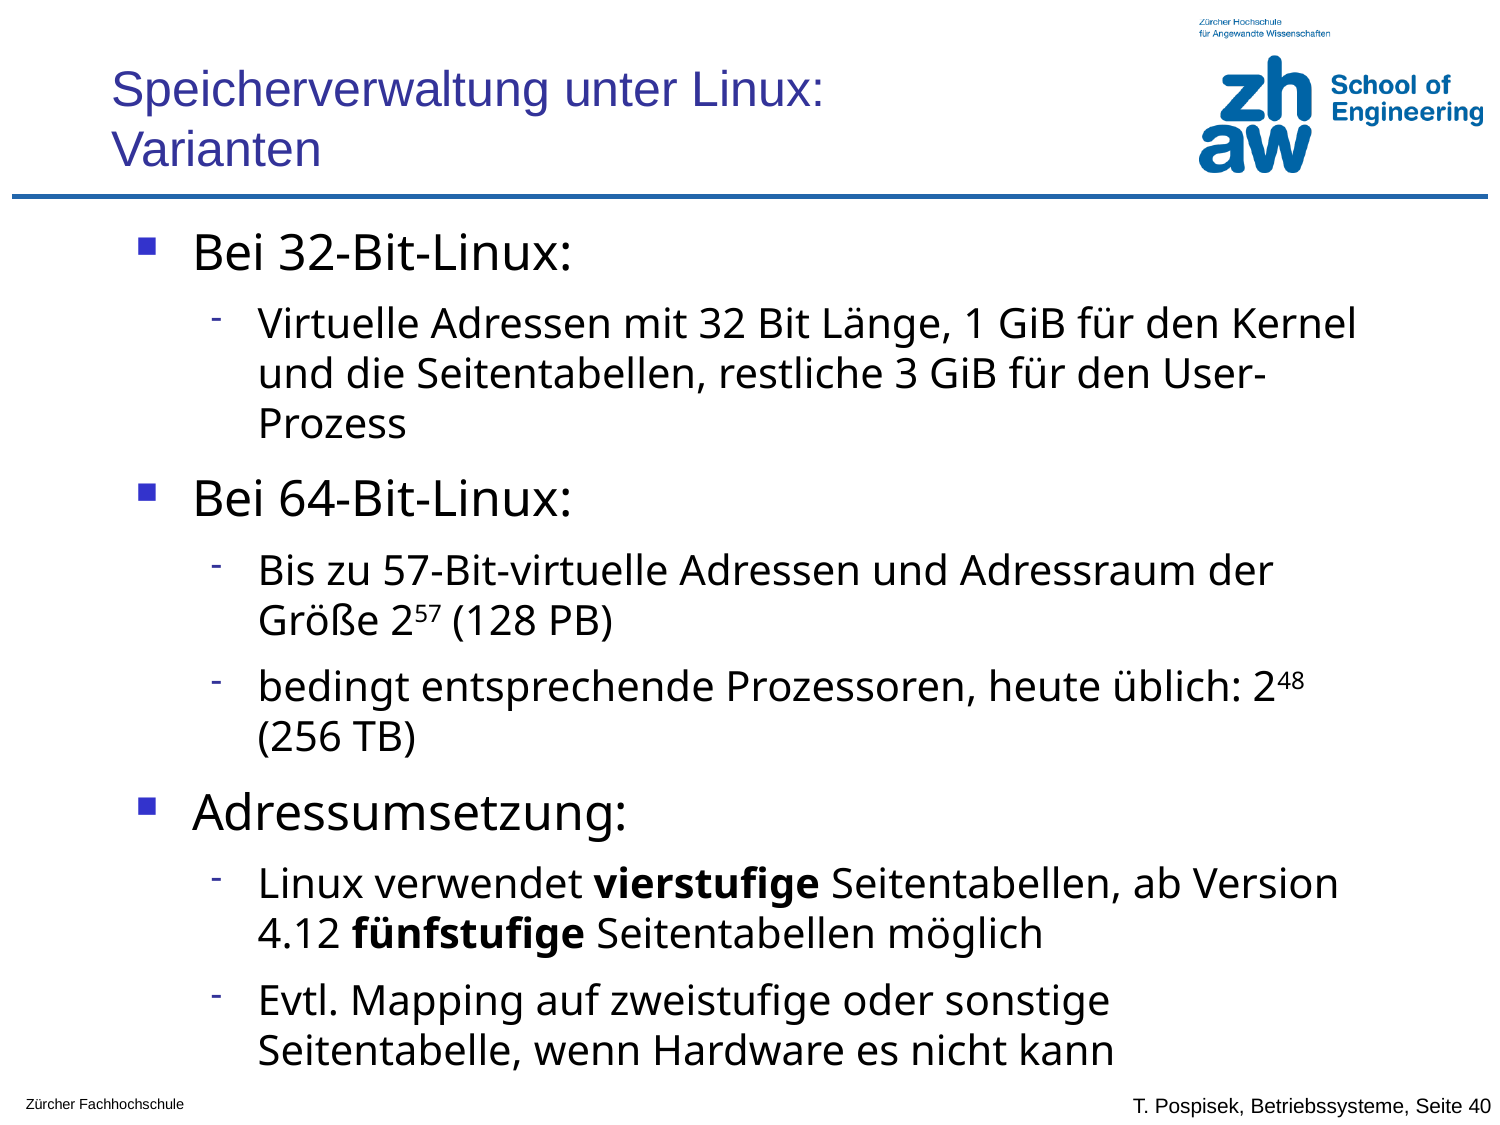

# Speicherverwaltung unter Linux: Varianten
Bei 32-Bit-Linux:
Virtuelle Adressen mit 32 Bit Länge, 1 GiB für den Kernel und die Seitentabellen, restliche 3 GiB für den User-Prozess
Bei 64-Bit-Linux:
Bis zu 57-Bit-virtuelle Adressen und Adressraum der Größe 257 (128 PB)
bedingt entsprechende Prozessoren, heute üblich: 248 (256 TB)
Adressumsetzung:
Linux verwendet vierstufige Seitentabellen, ab Version 4.12 fünfstufige Seitentabellen möglich
Evtl. Mapping auf zweistufige oder sonstige Seitentabelle, wenn Hardware es nicht kann